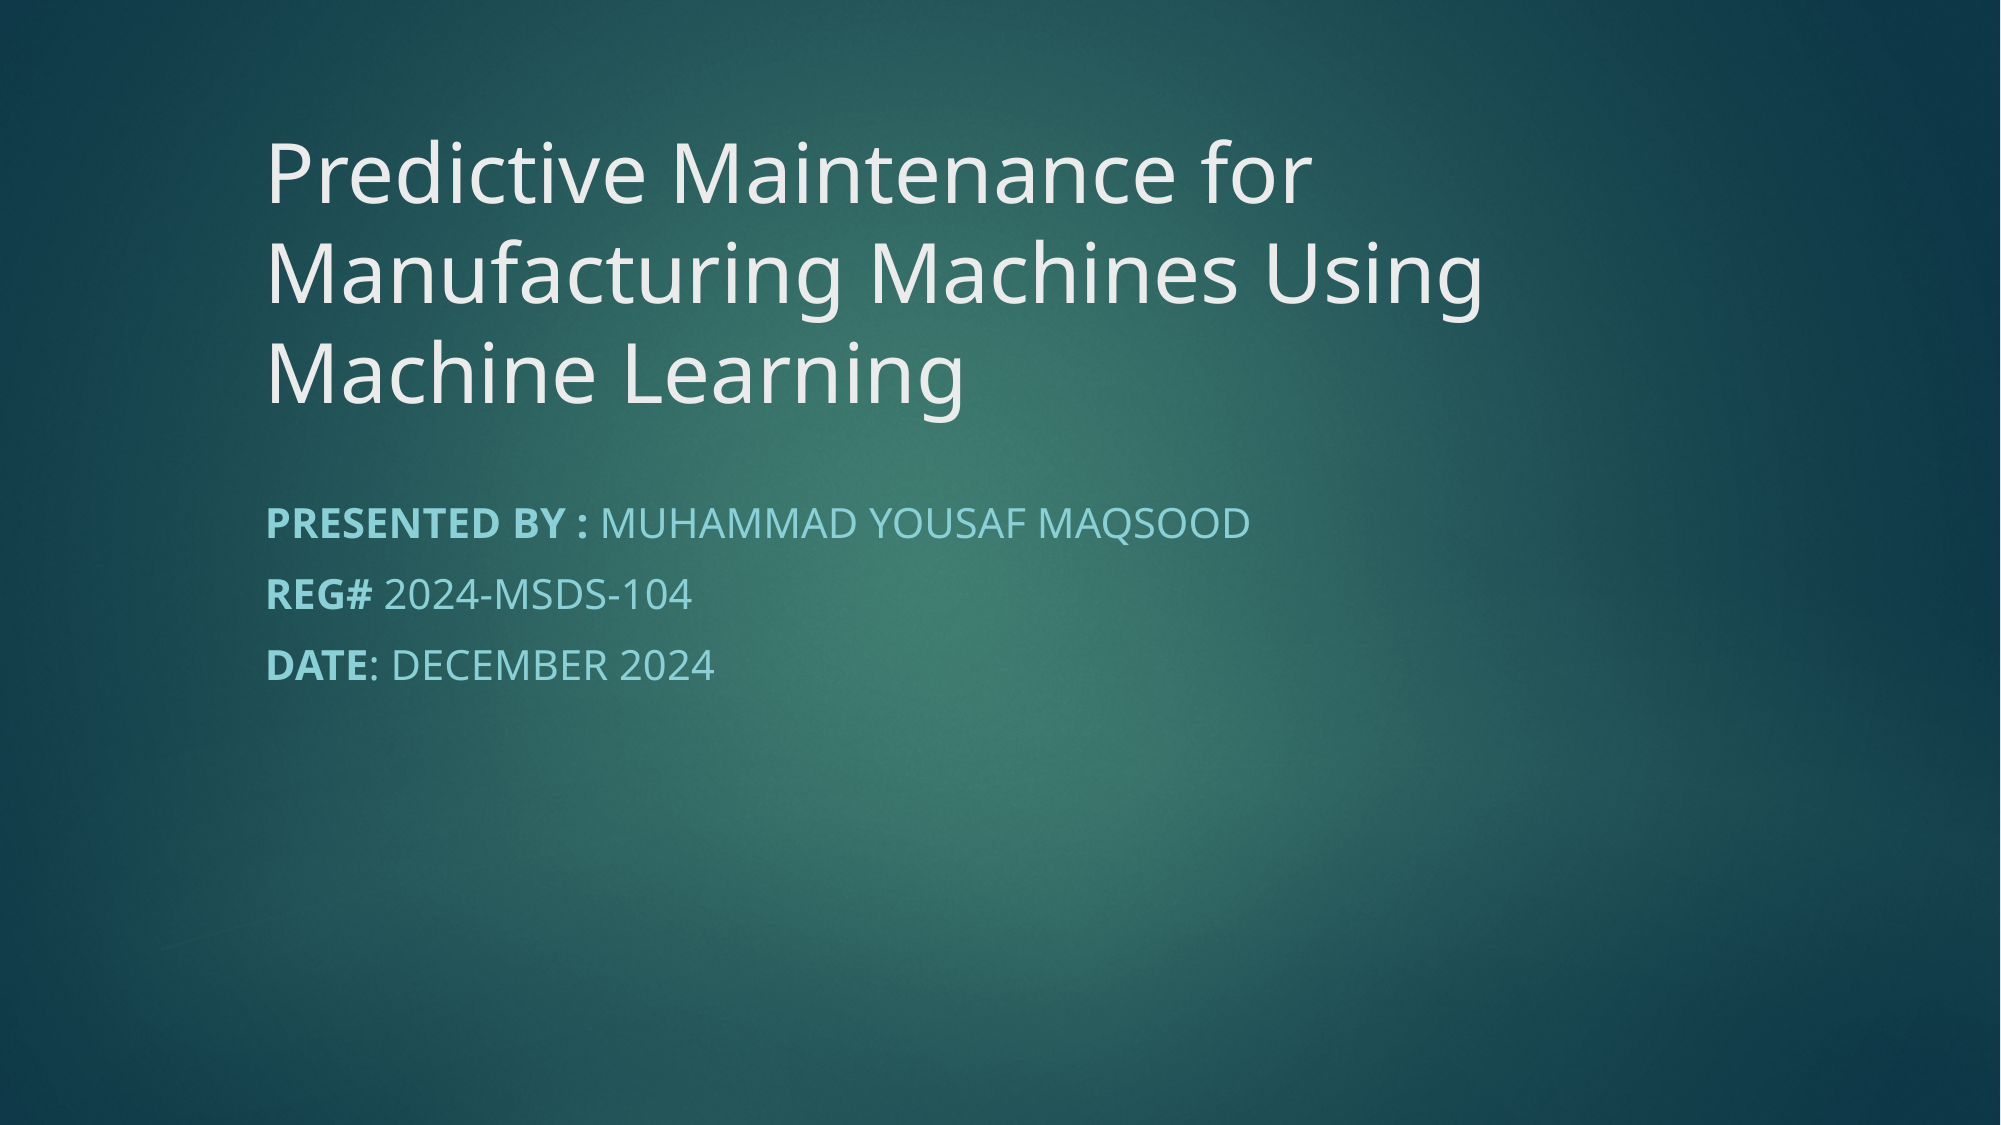

# Predictive Maintenance for Manufacturing Machines Using Machine Learning
Presented By : Muhammad Yousaf Maqsood
Reg# 2024-MSDS-104
Date: December 2024